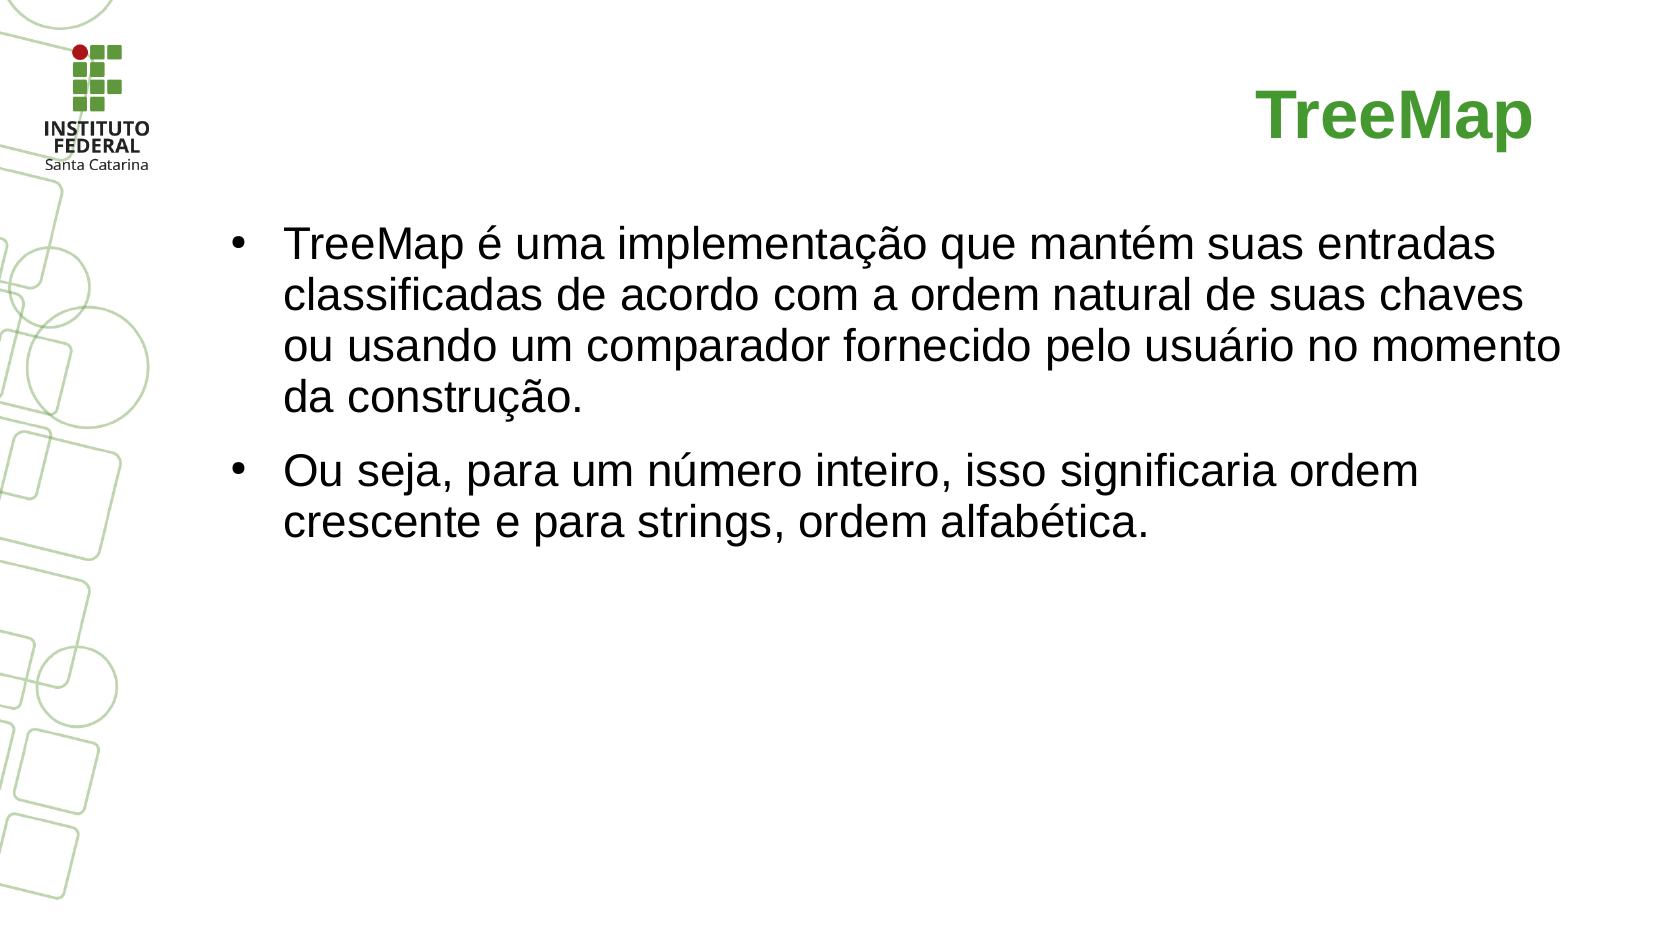

# TreeMap
TreeMap é uma implementação que mantém suas entradas classificadas de acordo com a ordem natural de suas chaves ou usando um comparador fornecido pelo usuário no momento da construção.
Ou seja, para um número inteiro, isso significaria ordem crescente e para strings, ordem alfabética.